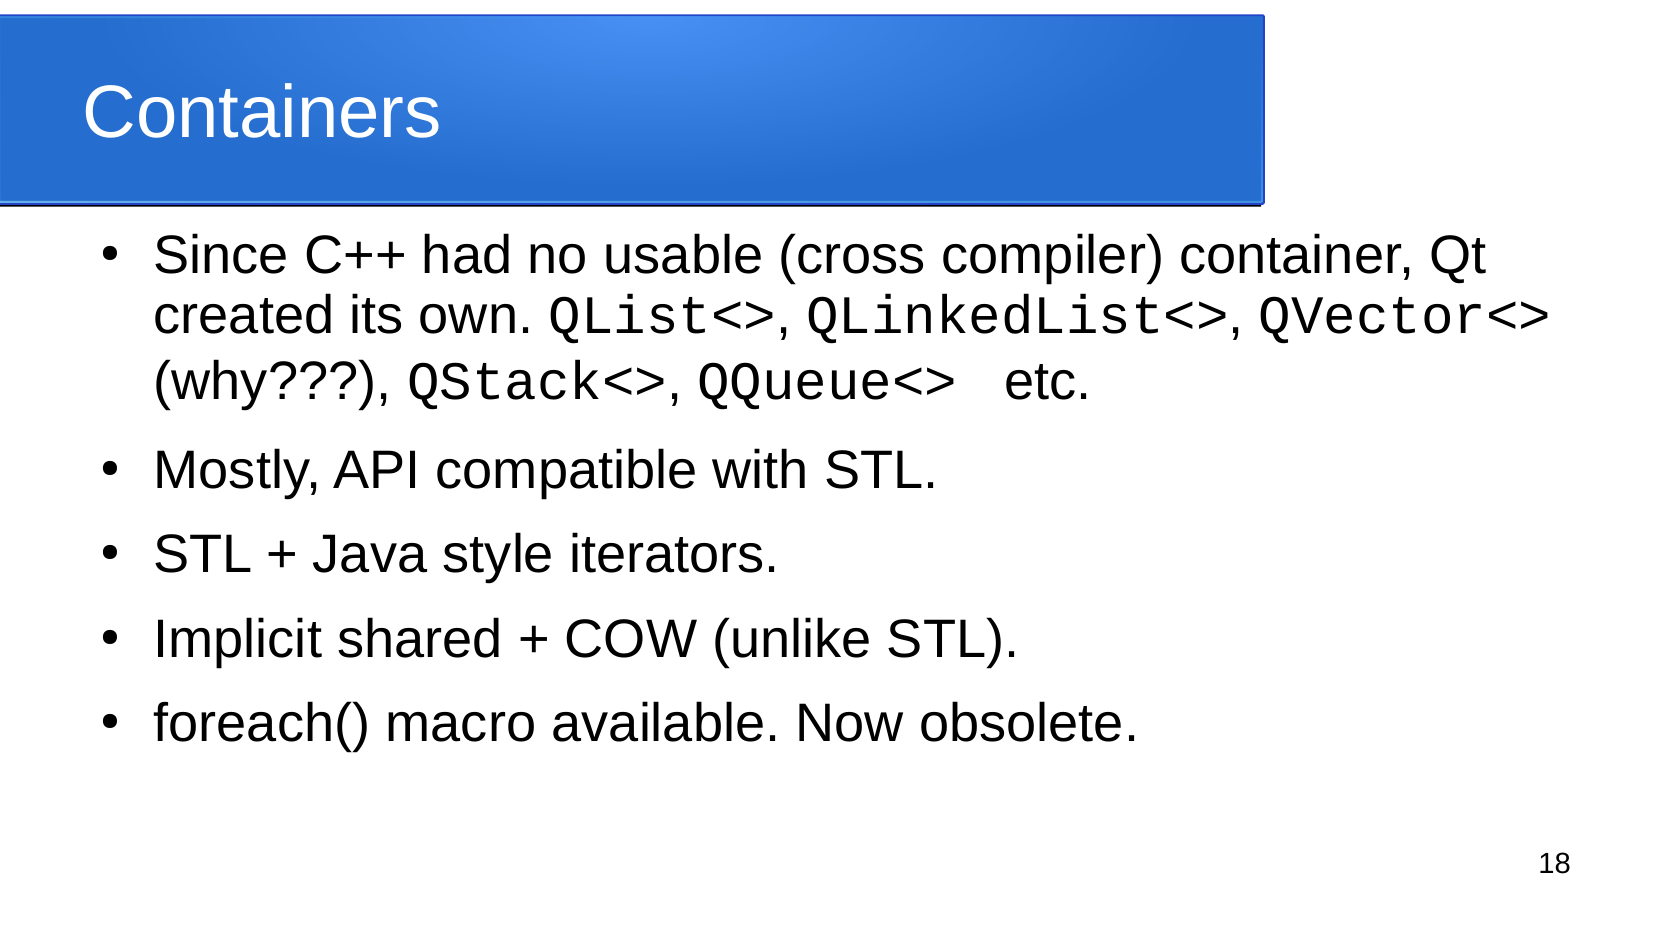

# Containers
Since C++ had no usable (cross compiler) container, Qt created its own. QList<>, QLinkedList<>, QVector<> (why???), QStack<>, QQueue<> etc.
Mostly, API compatible with STL.
STL + Java style iterators.
Implicit shared + COW (unlike STL).
foreach() macro available. Now obsolete.
18